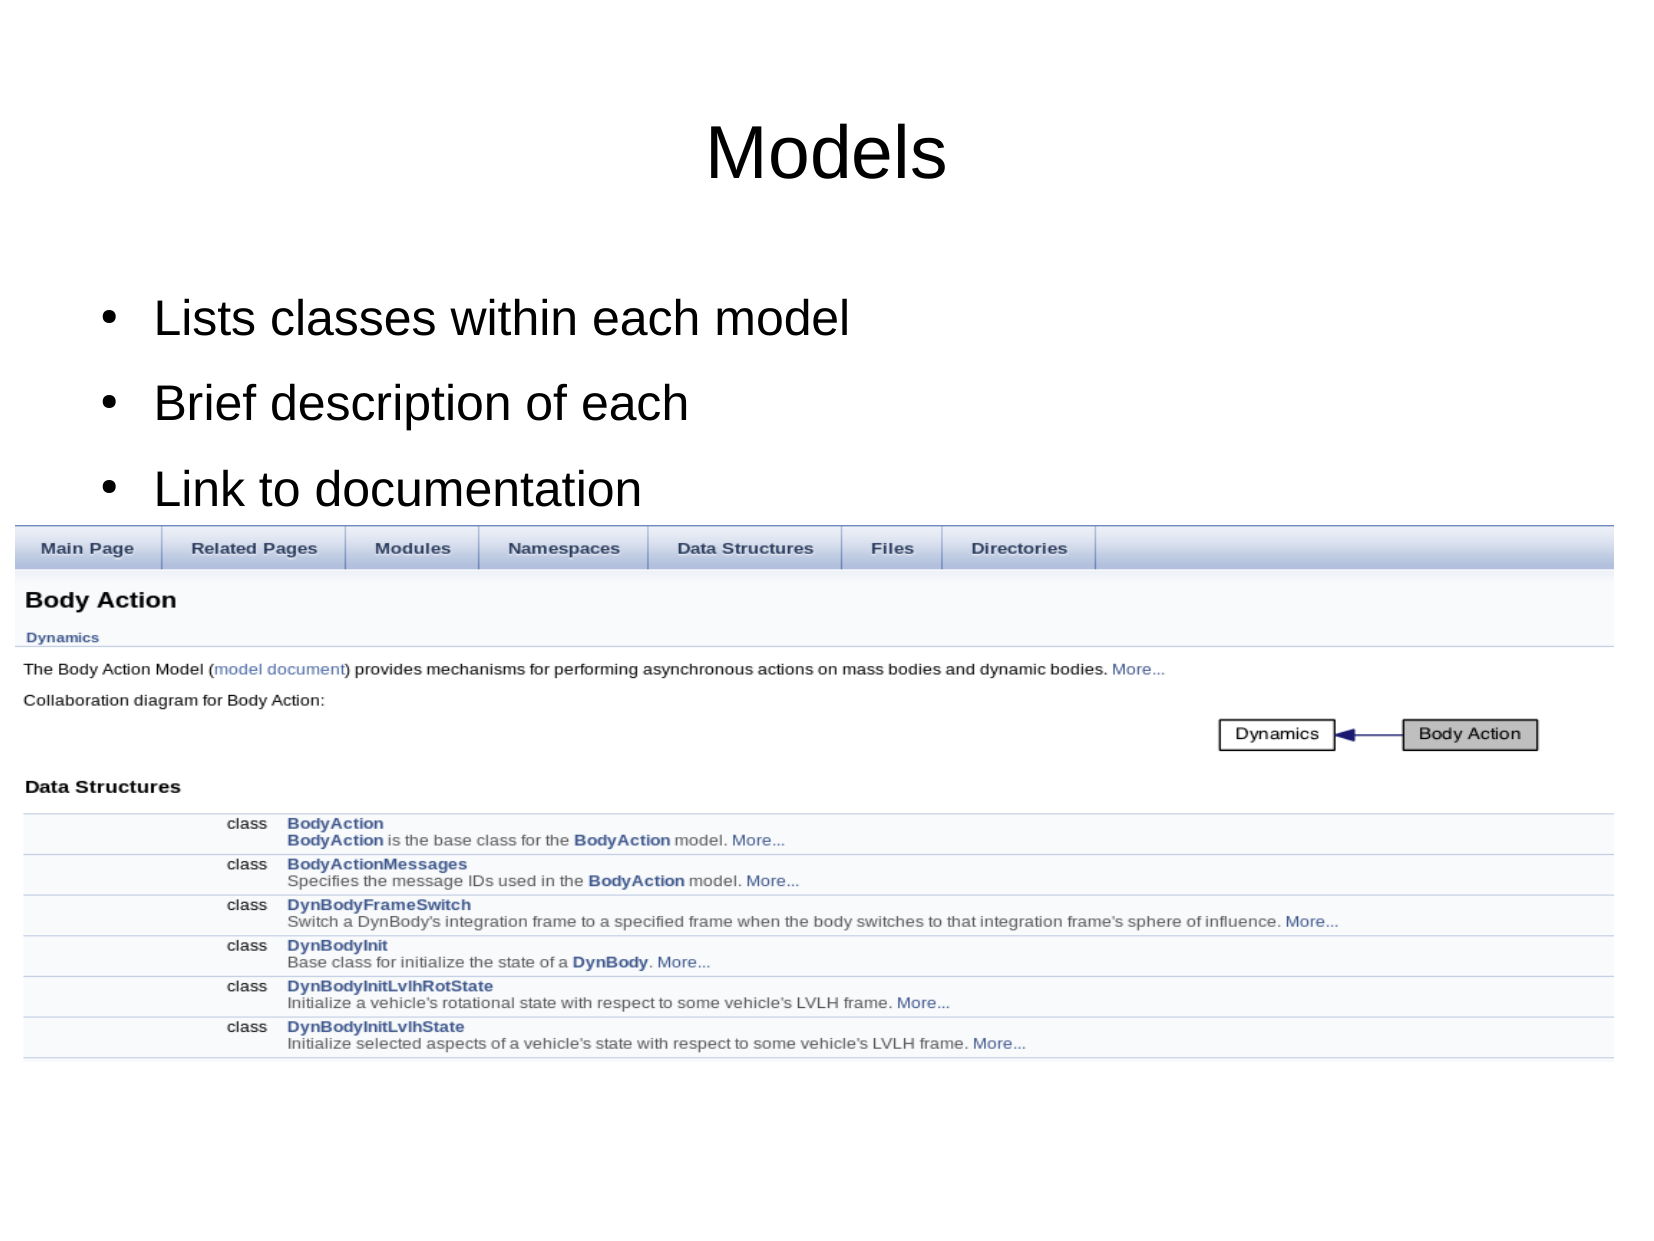

# Models
Lists classes within each model
Brief description of each
Link to documentation